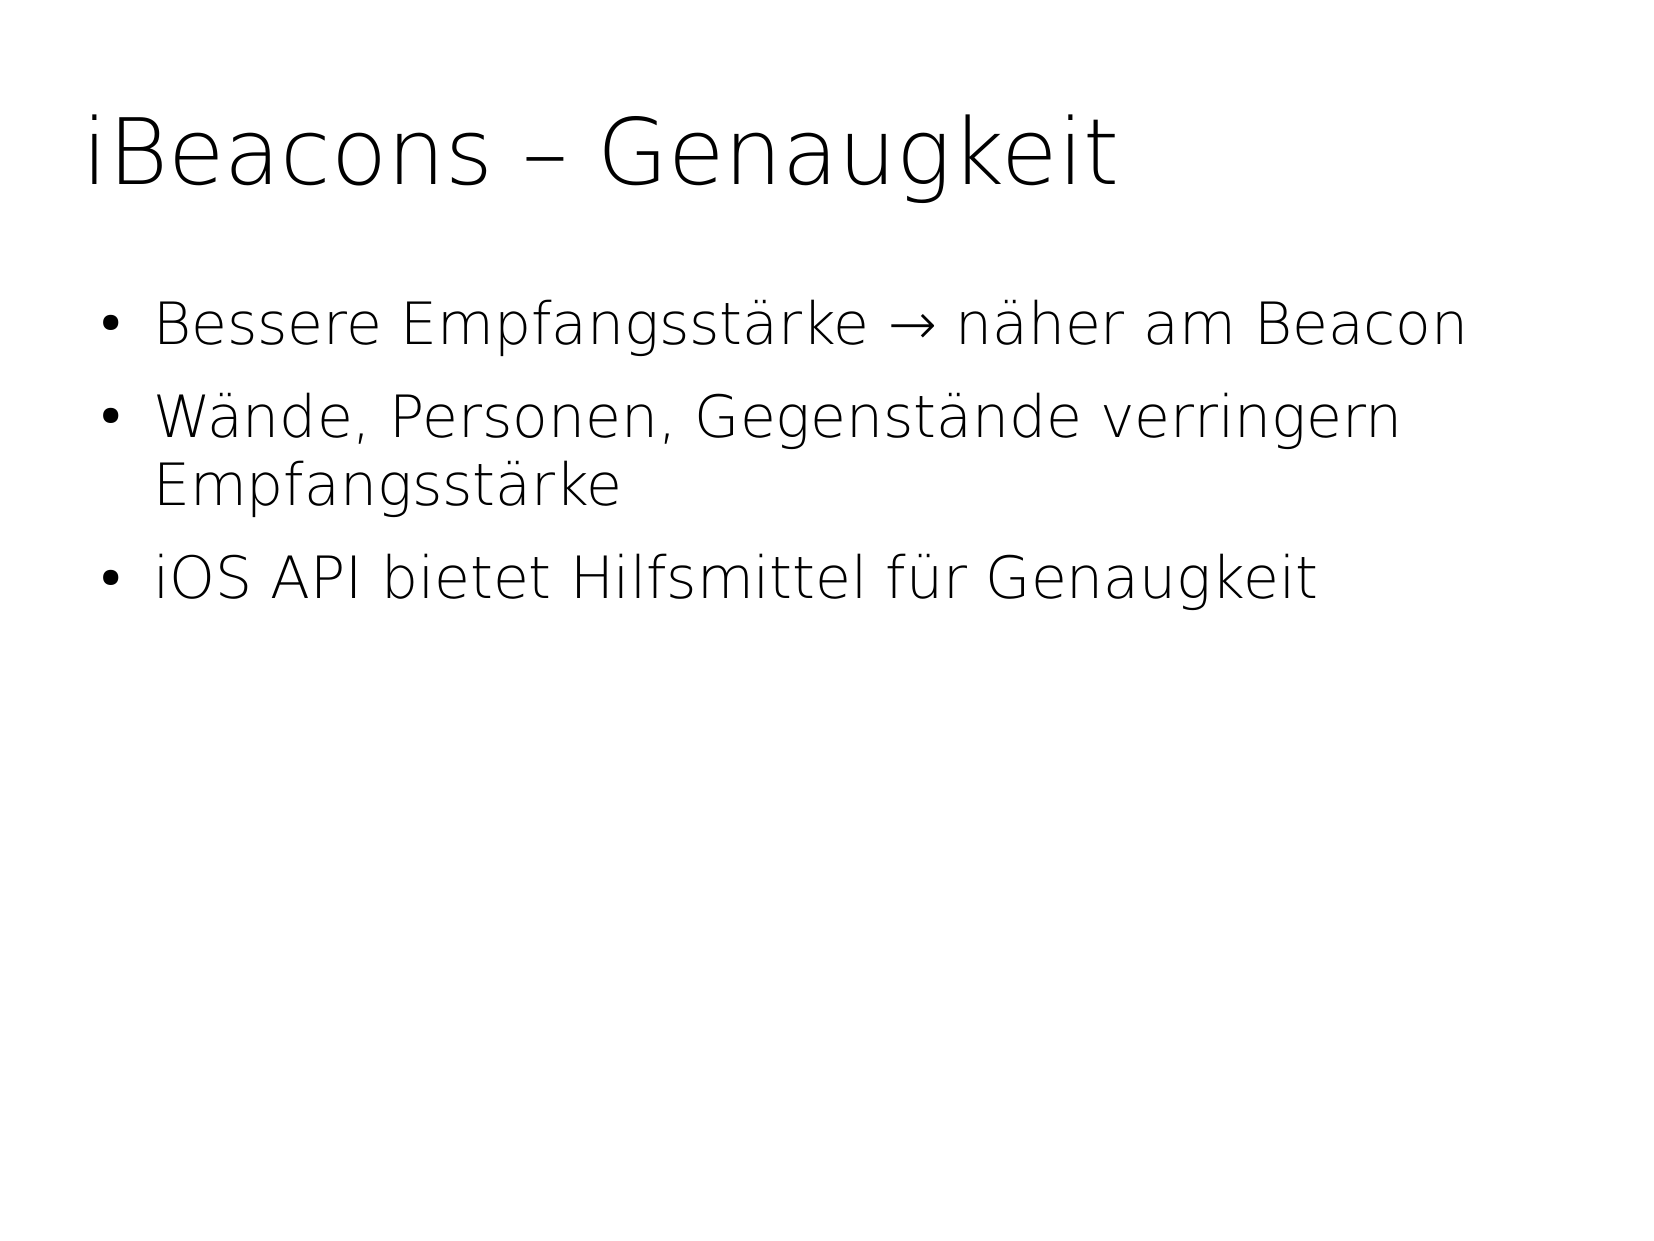

# iBeacons – Genaugkeit
Bessere Empfangsstärke → näher am Beacon
Wände, Personen, Gegenstände verringern Empfangsstärke
iOS API bietet Hilfsmittel für Genaugkeit